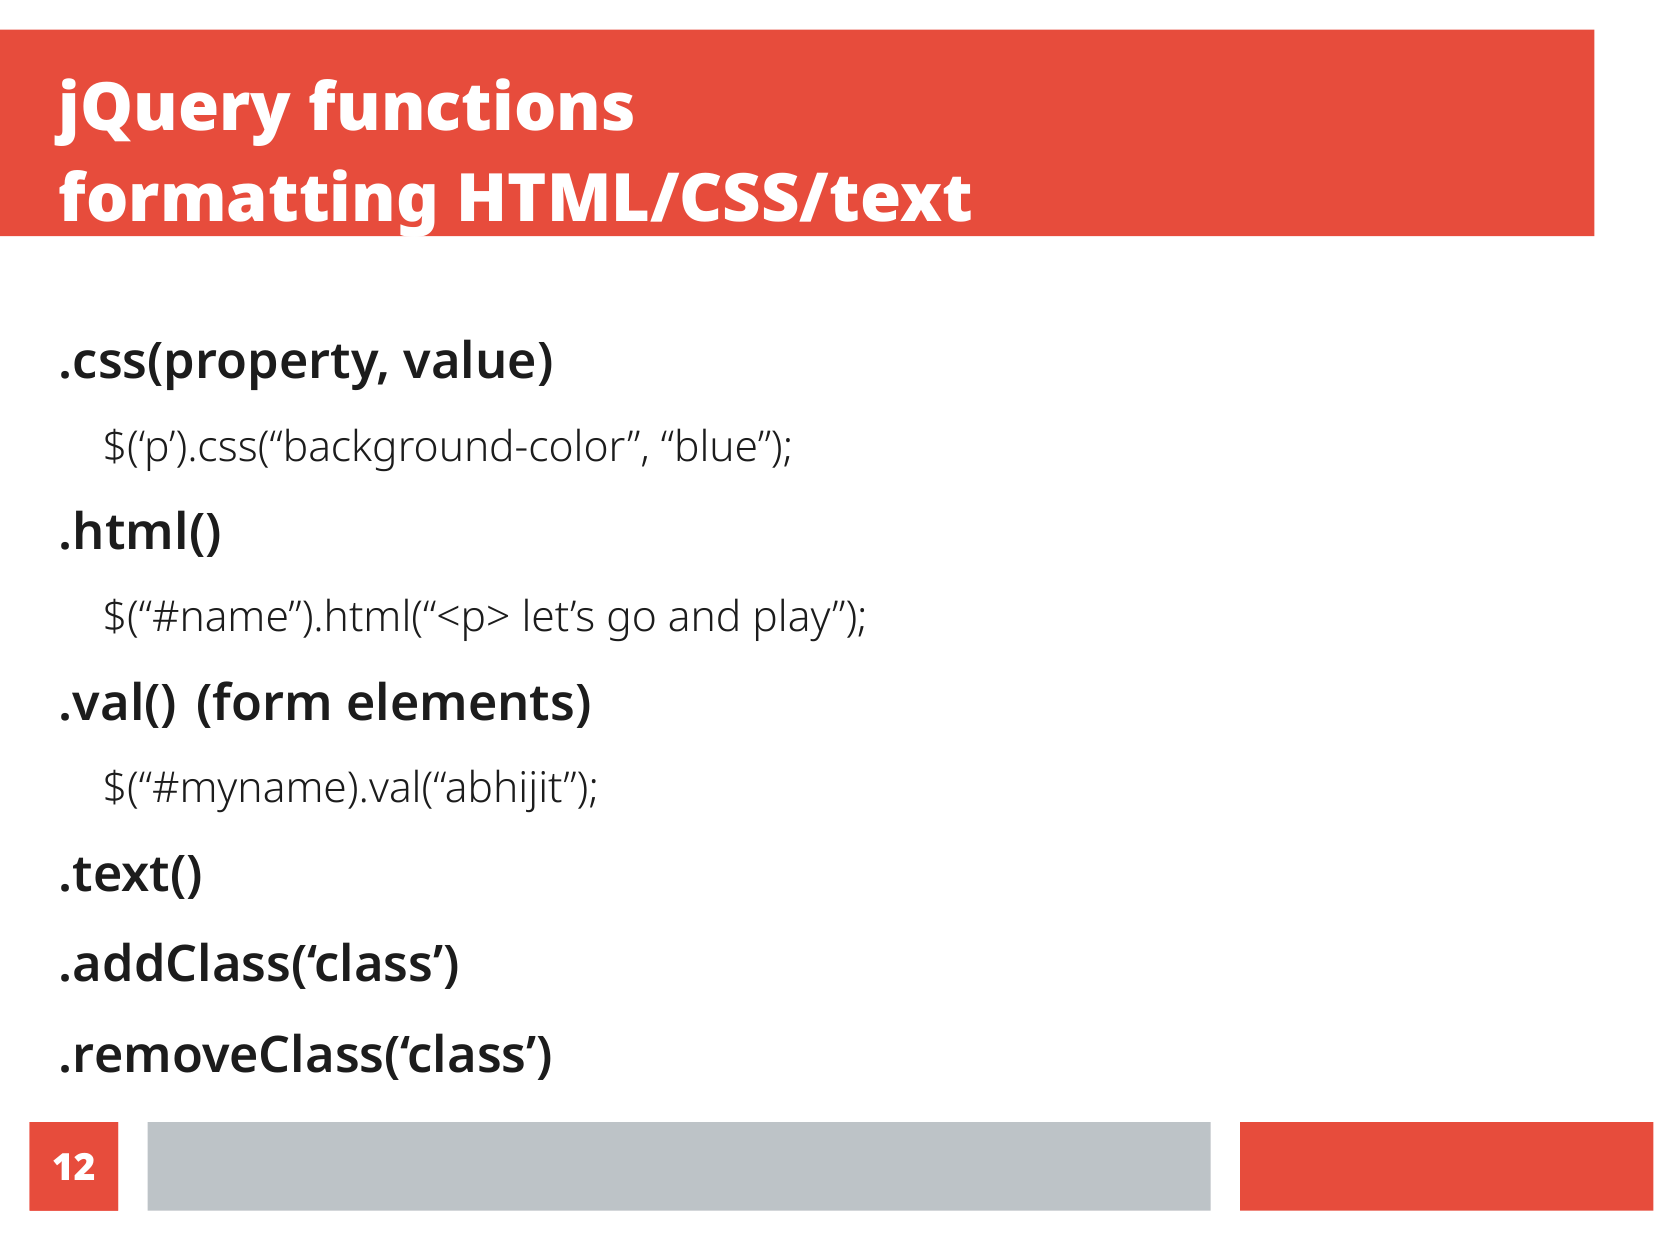

# jQuery functions formatting HTML/CSS/text
.css(property, value)
$(‘p’).css(“background-color”, “blue”);
.html()
$(“#name”).html(“<p> let’s go and play”);
.val()	(form elements)
$(“#myname).val(“abhijit”);
.text()
.addClass(‘class’)
.removeClass(‘class’)
12